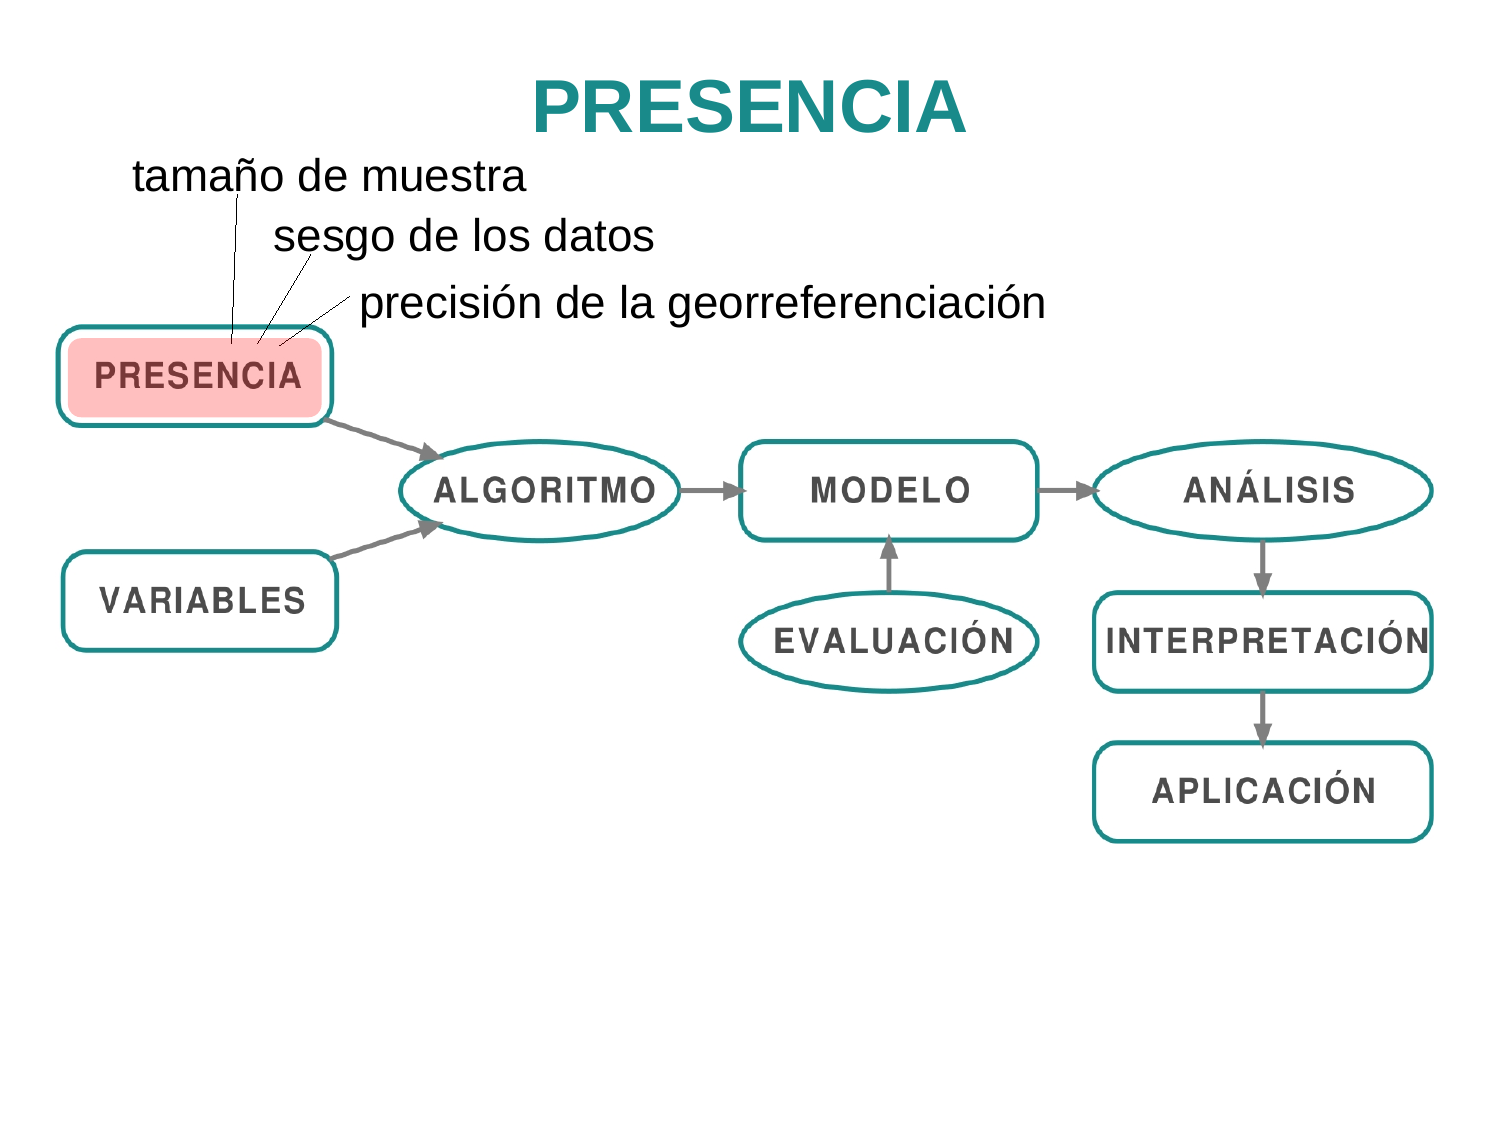

# PRESENCIA
tamaño de muestra
sesgo de los datos
precisión de la georreferenciación